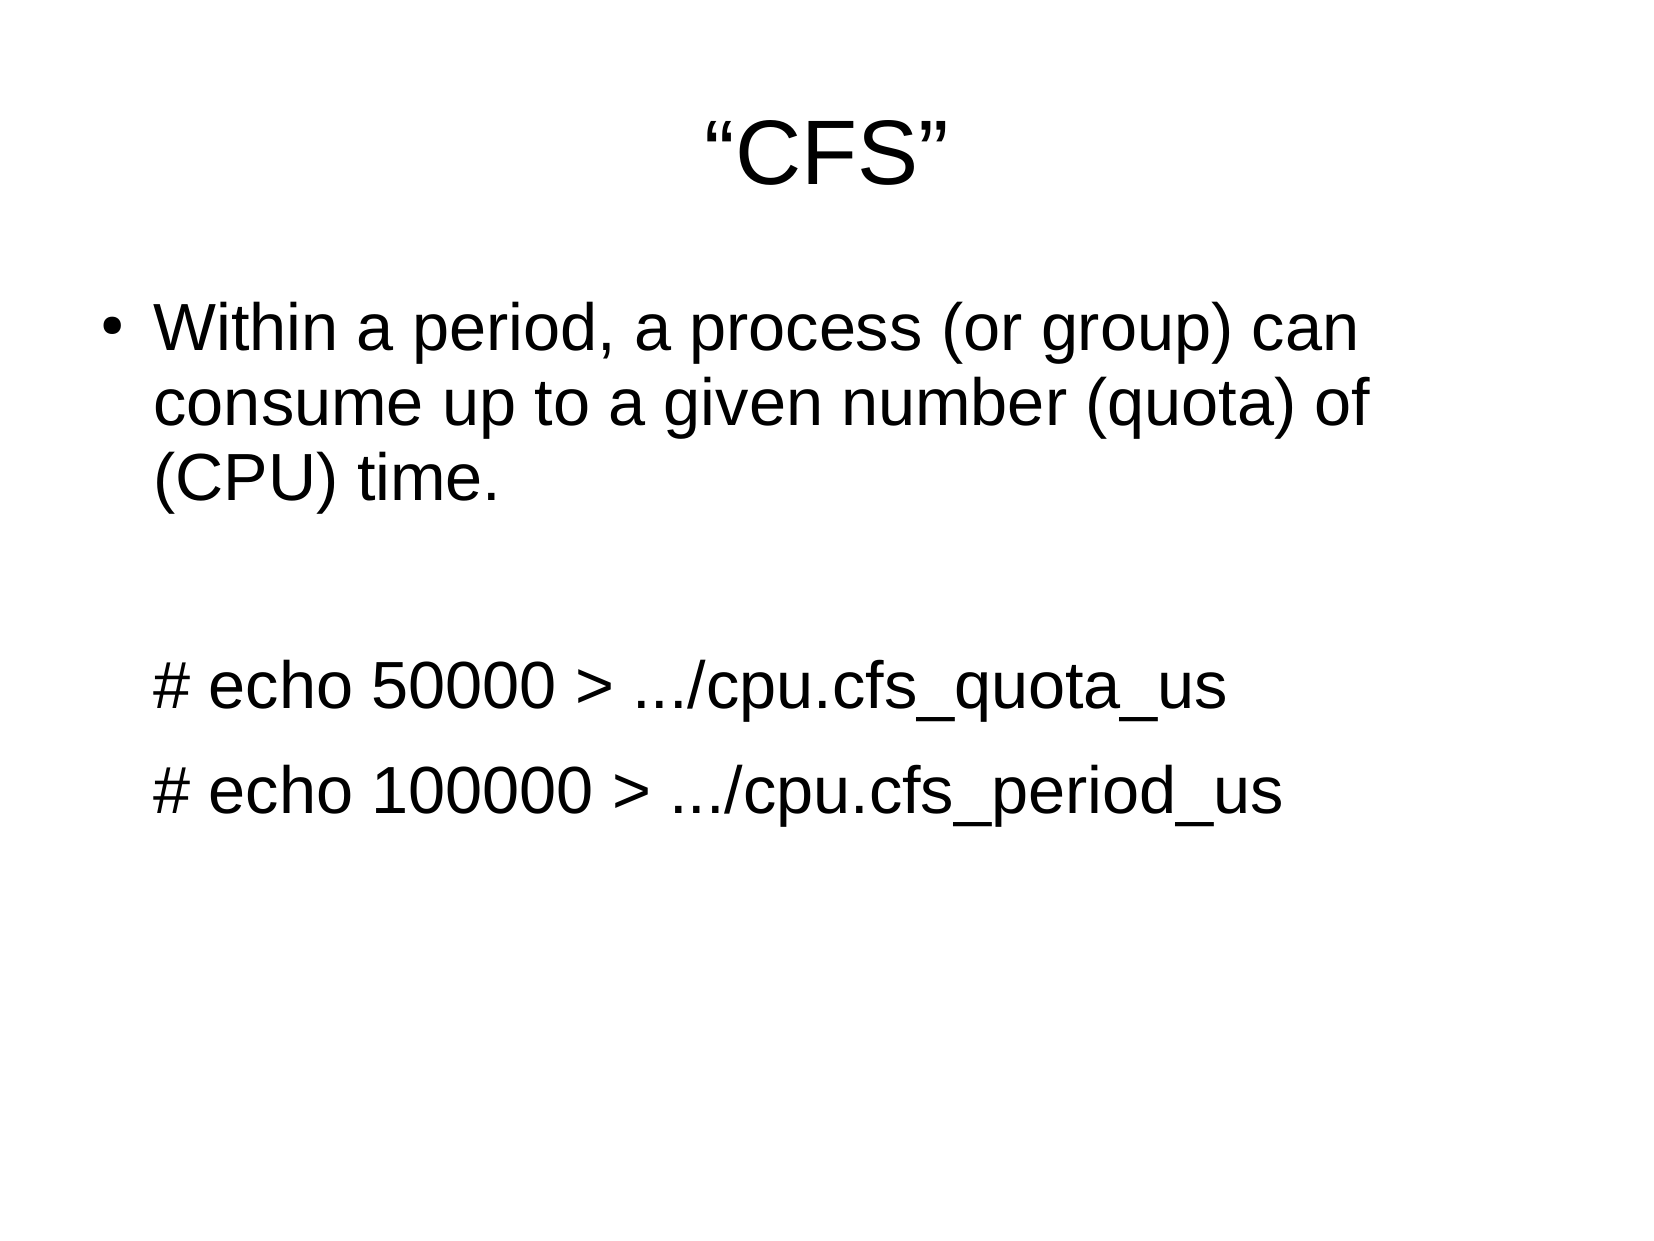

# “CFS”
Within a period, a process (or group) can consume up to a given number (quota) of (CPU) time.
# echo 50000 > .../cpu.cfs_quota_us
# echo 100000 > .../cpu.cfs_period_us